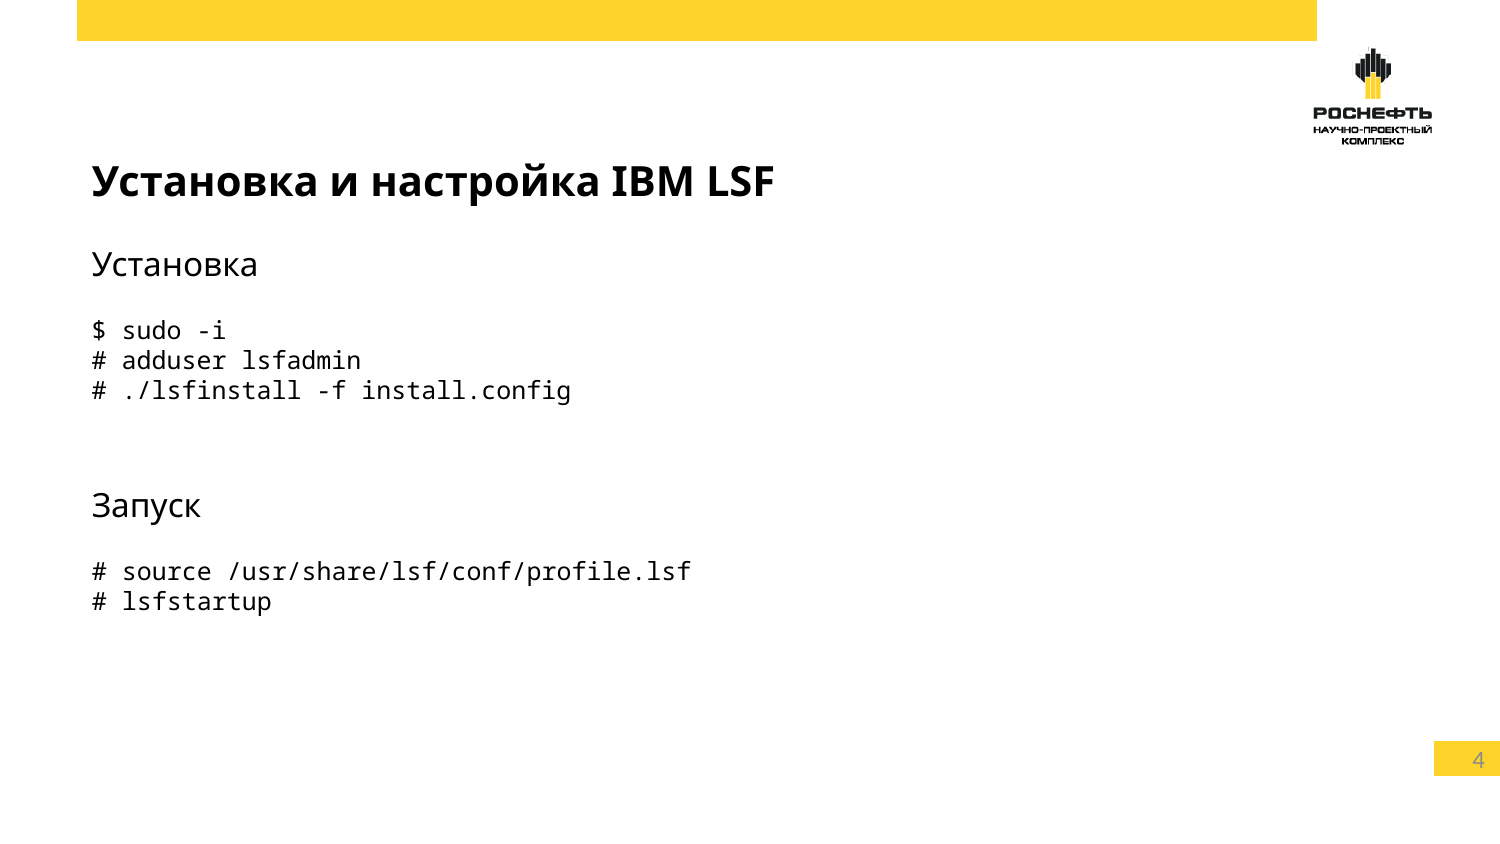

Установка и настройка IBM LSF
Установка
$ sudo -i
# adduser lsfadmin
# ./lsfinstall -f install.config
Запуск
# source /usr/share/lsf/conf/profile.lsf
# lsfstartup